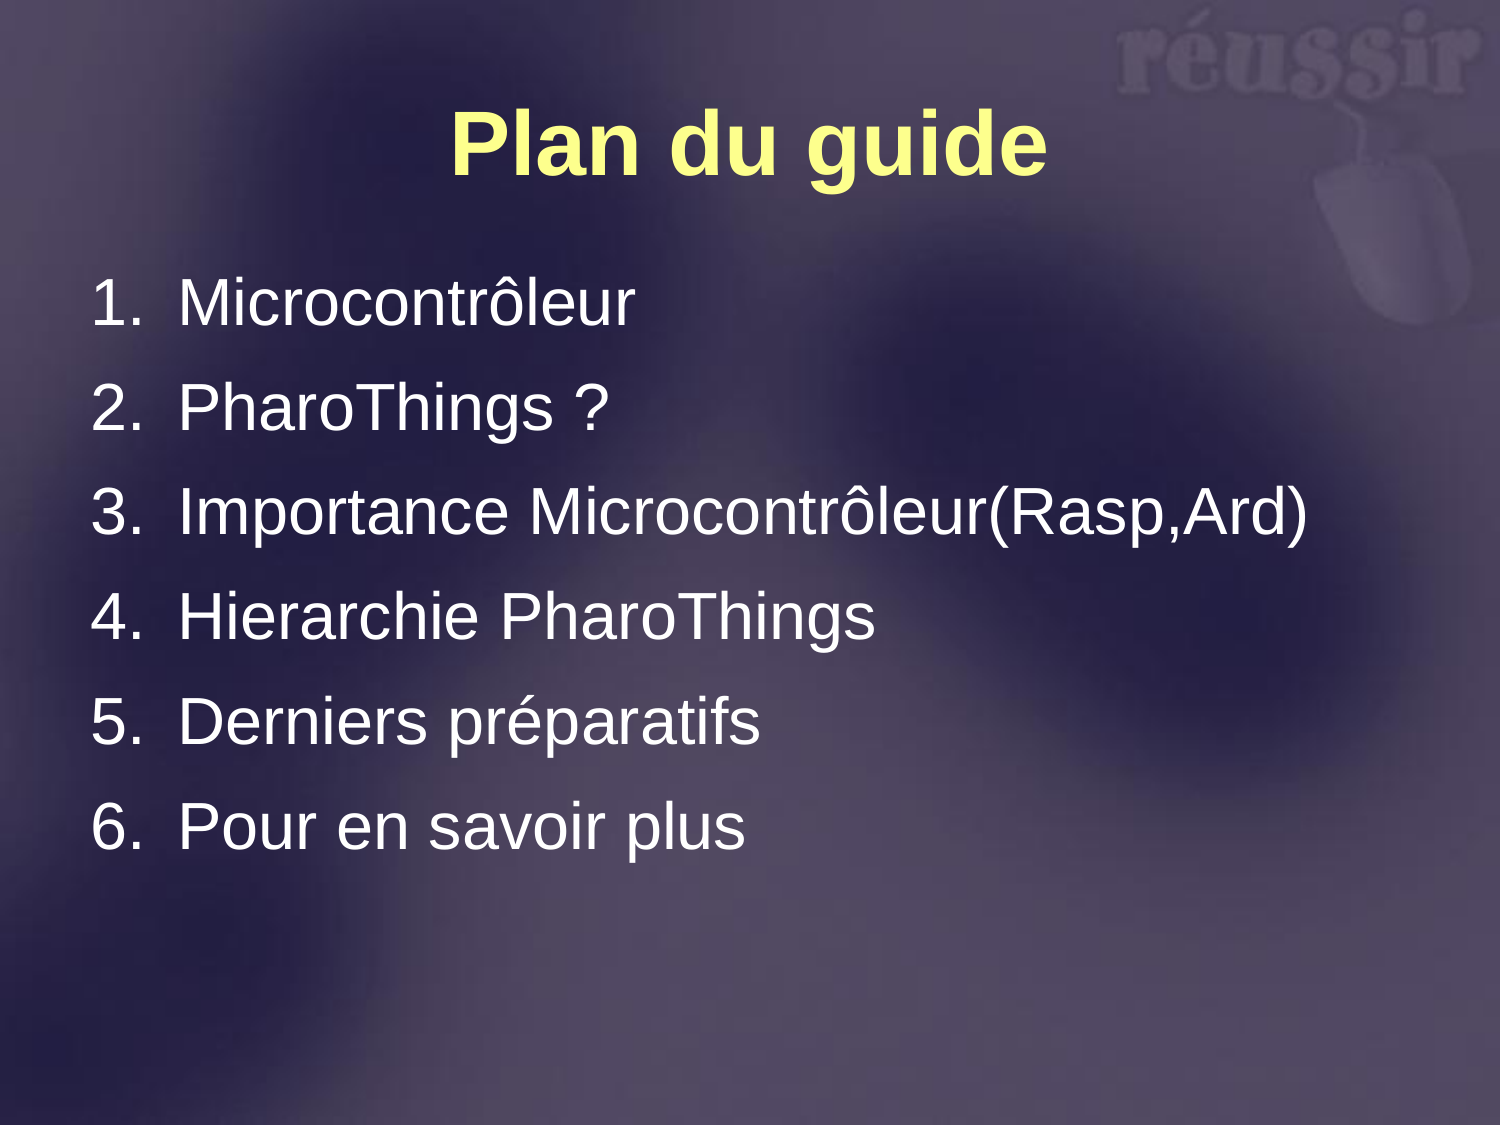

# Plan du guide
Microcontrôleur
PharoThings ?
Importance Microcontrôleur(Rasp,Ard)
Hierarchie PharoThings
Derniers préparatifs
Pour en savoir plus